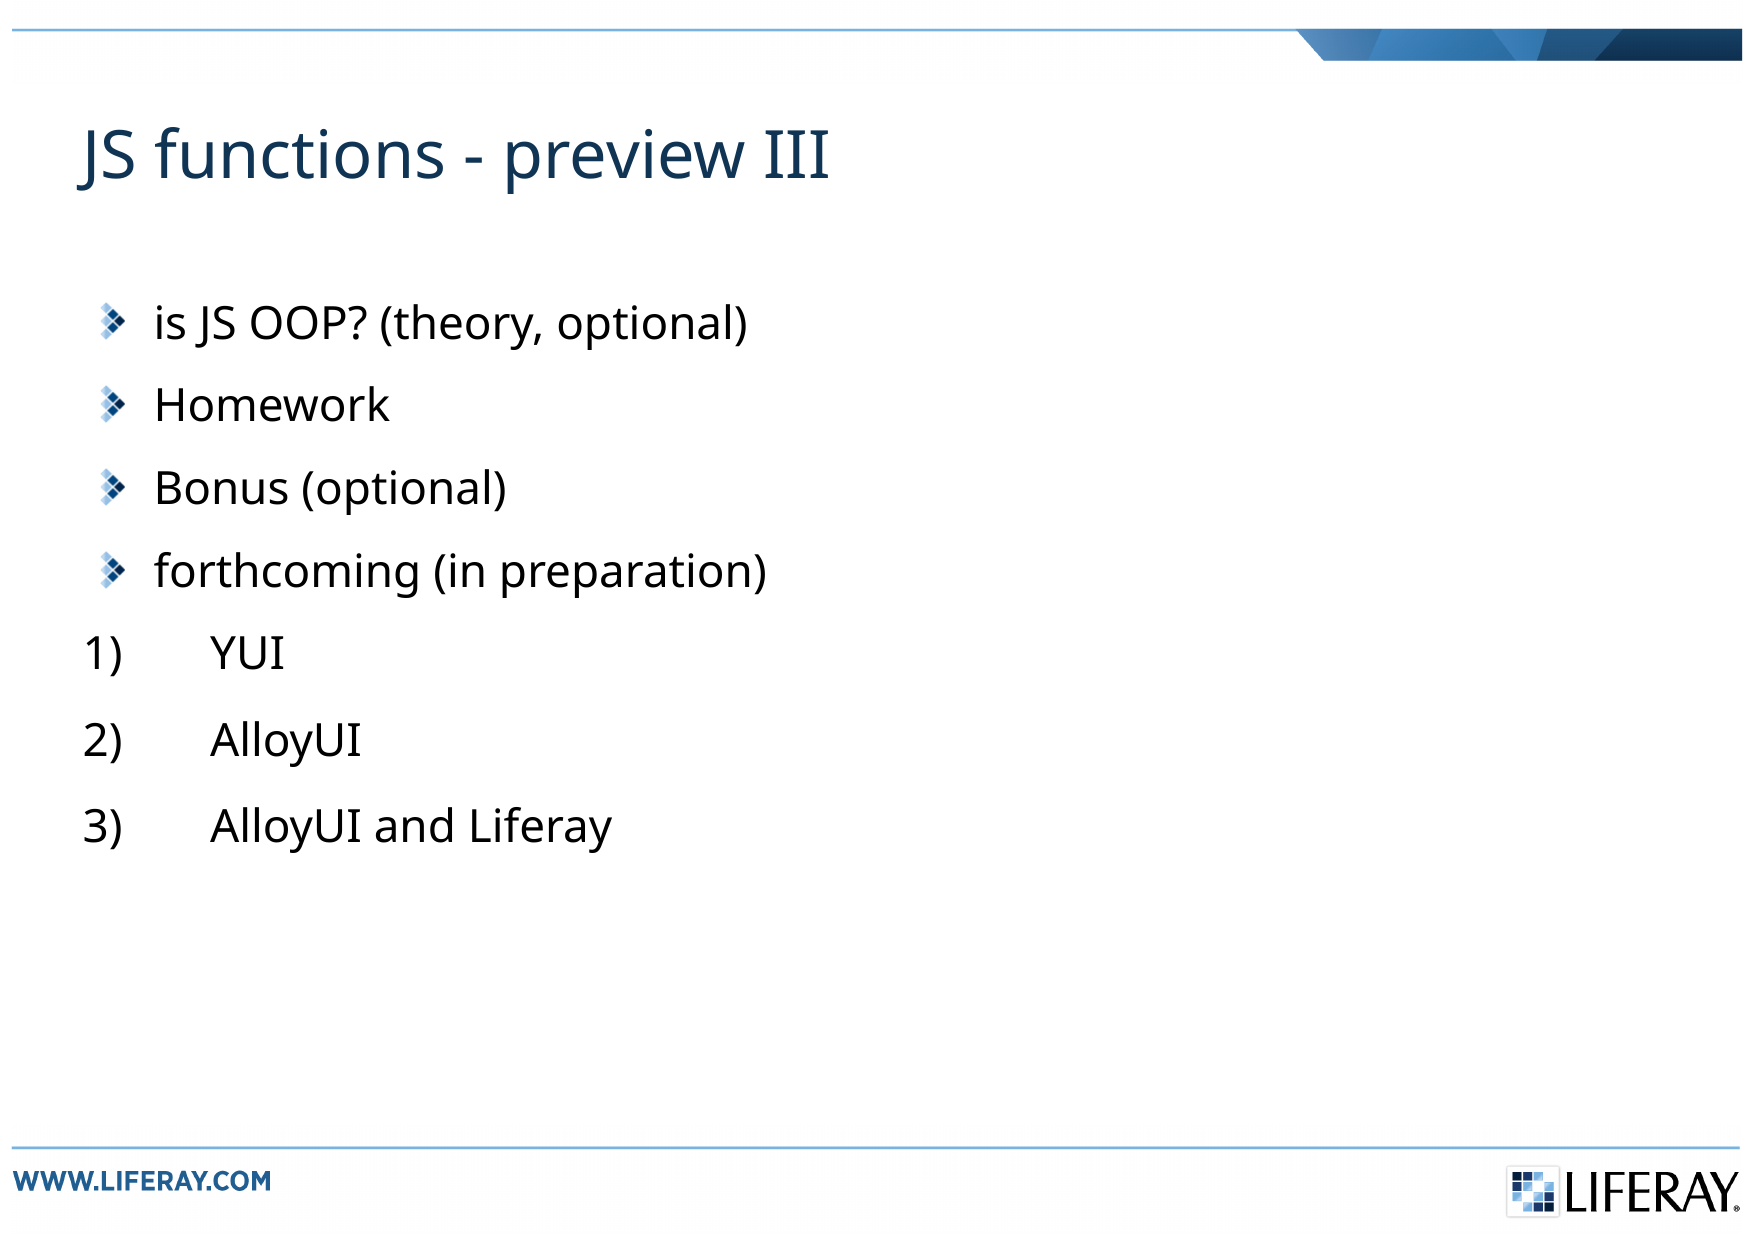

# JS functions - preview III
is JS OOP? (theory, optional)
Homework
Bonus (optional)
forthcoming (in preparation)
YUI
AlloyUI
AlloyUI and Liferay